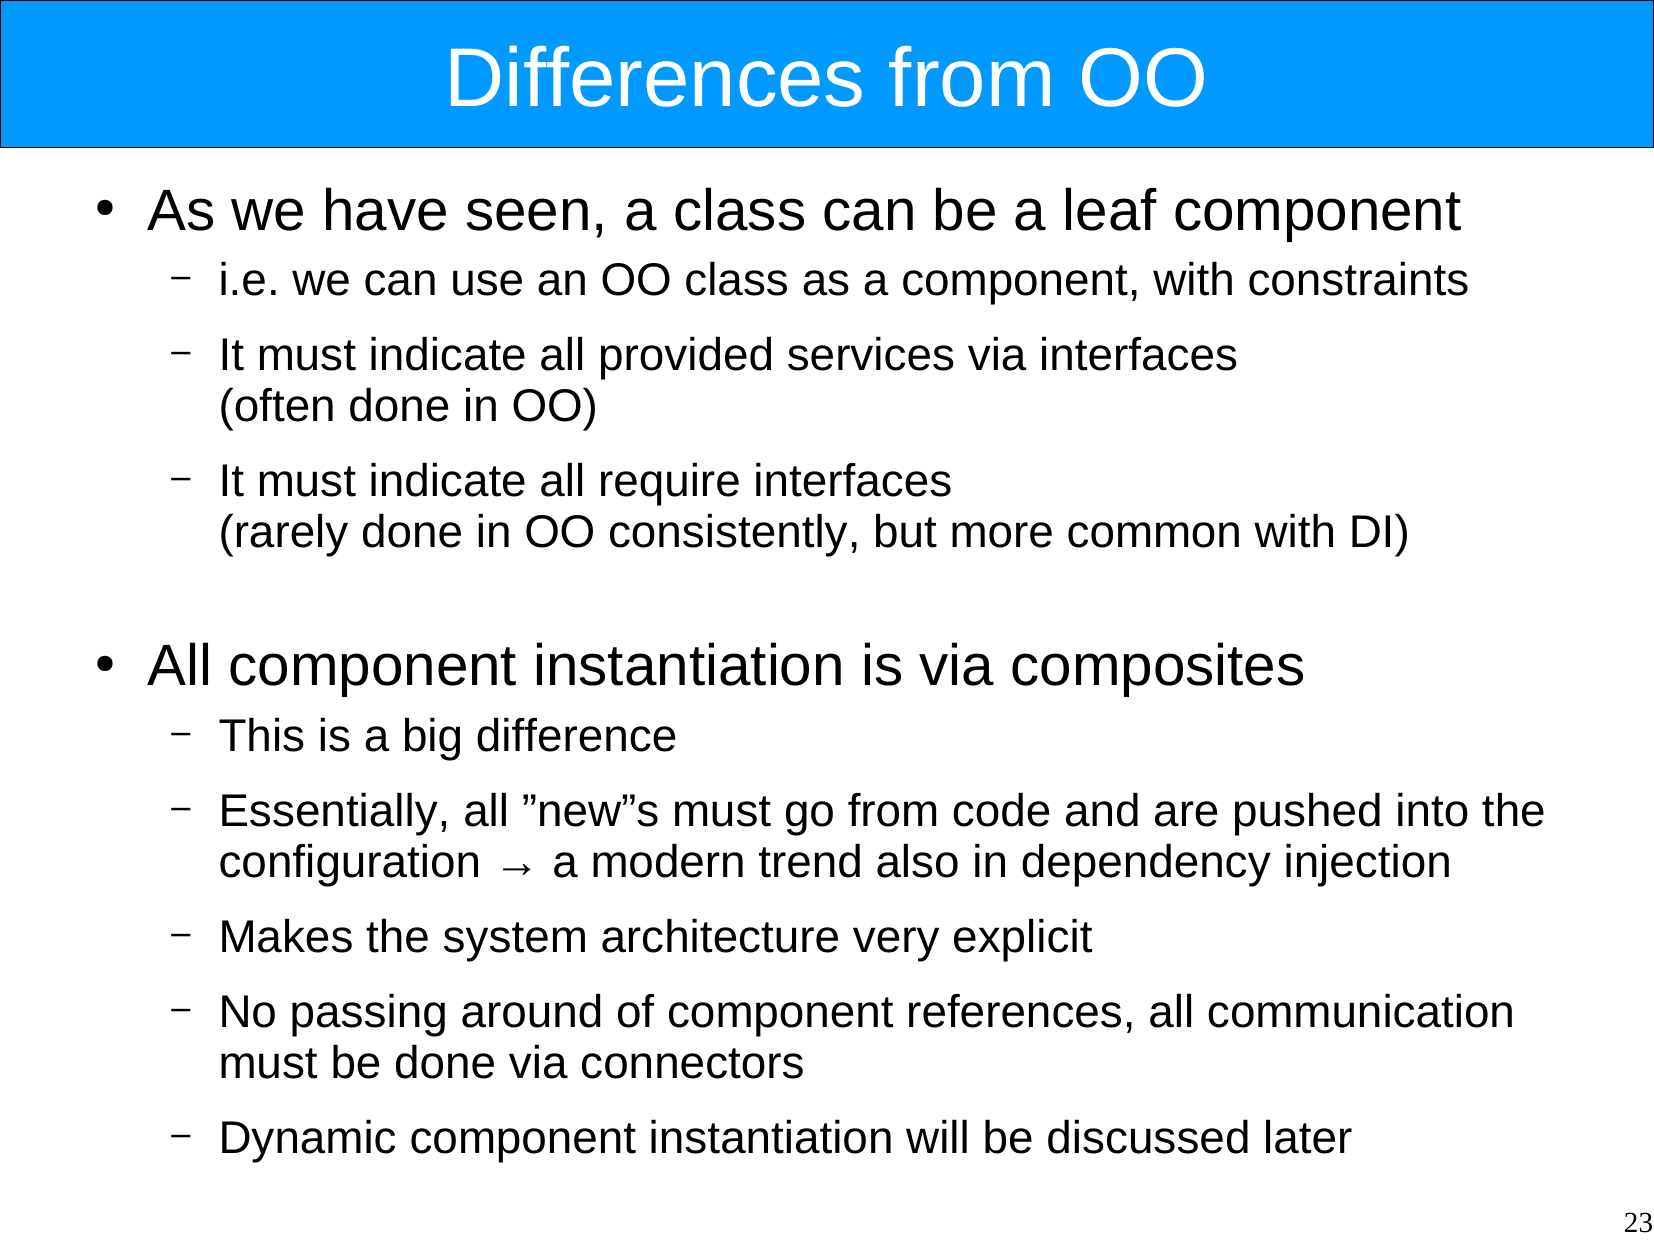

# Differences from OO
As we have seen, a class can be a leaf component
i.e. we can use an OO class as a component, with constraints
It must indicate all provided services via interfaces
(often done in OO)
It must indicate all require interfaces
(rarely done in OO consistently, but more common with DI)
All component instantiation is via composites
This is a big difference
Essentially, all ”new”s must go from code and are pushed into the configuration → a modern trend also in dependency injection
Makes the system architecture very explicit
No passing around of component references, all communication must be done via connectors
Dynamic component instantiation will be discussed later
23